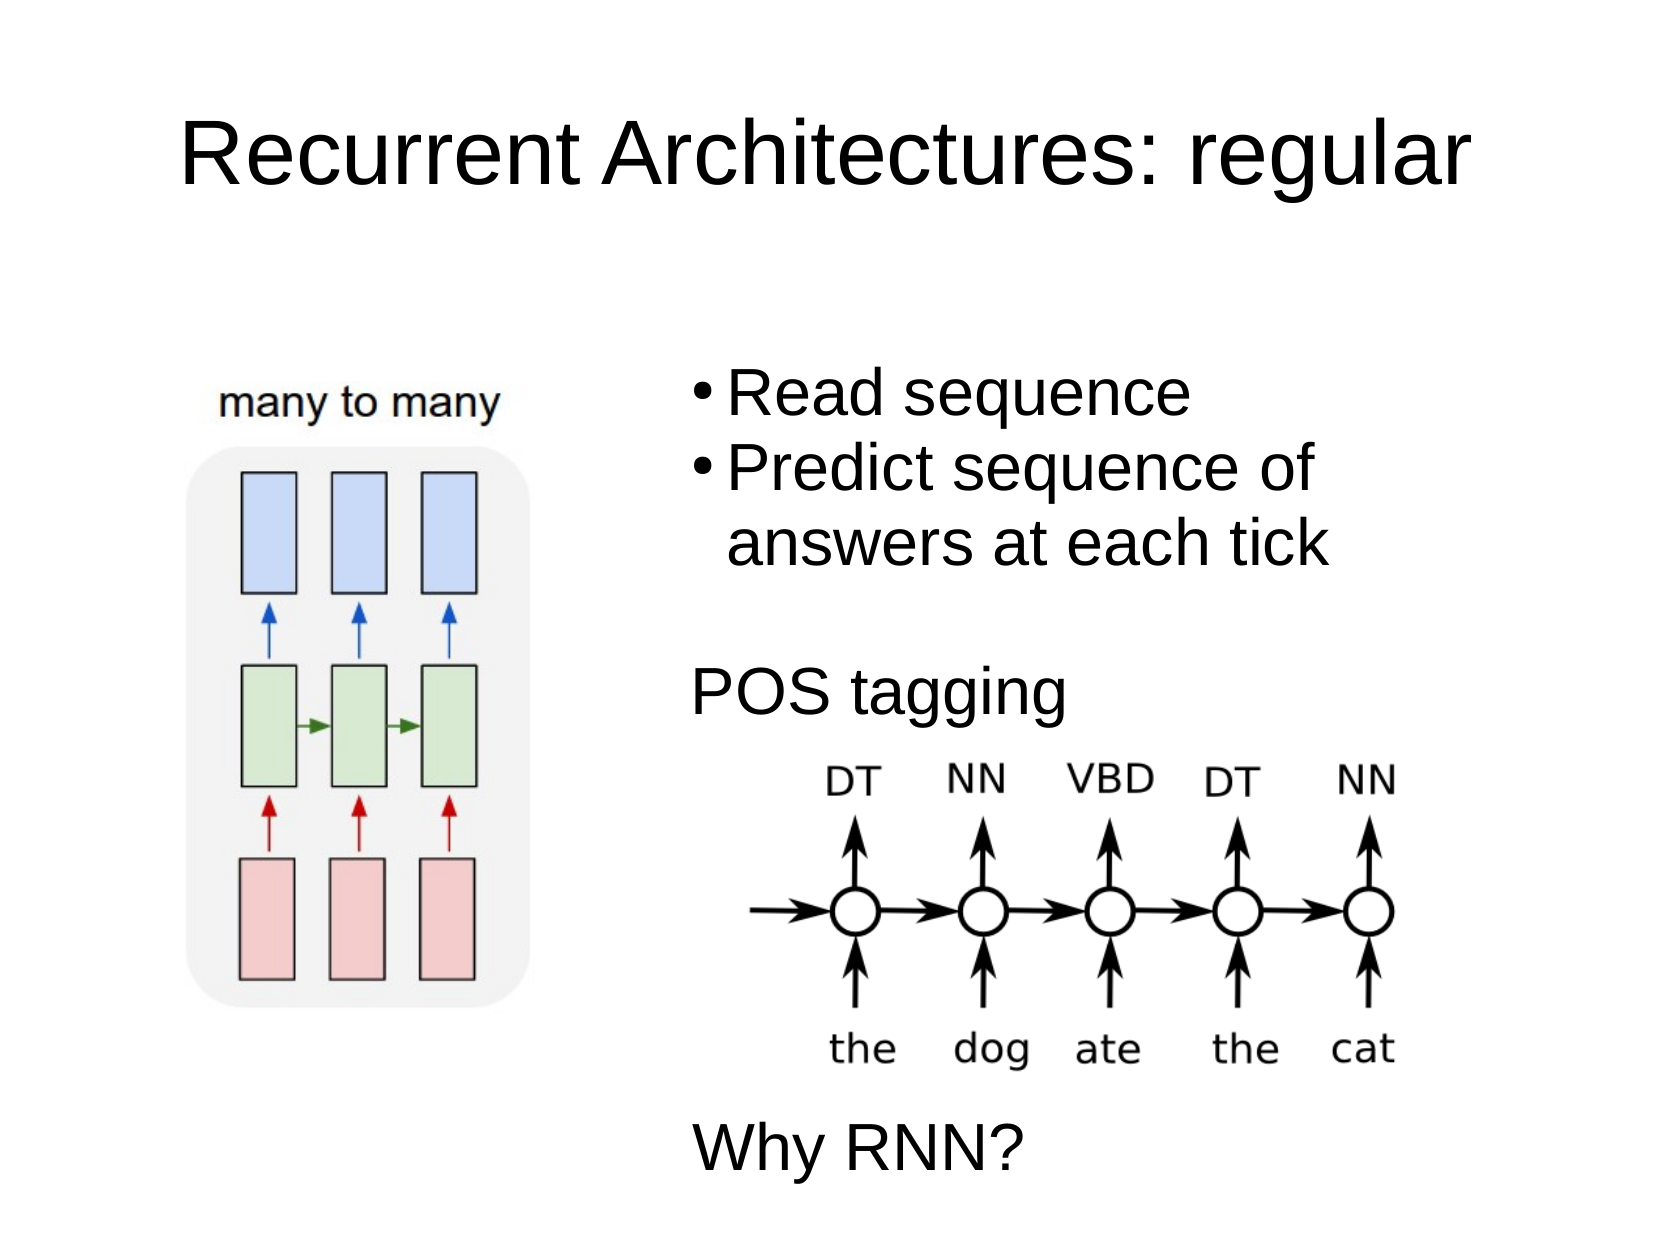

# Recurrent Architectures: regular
Read sequence
Predict sequence of answers at each tick
POS tagging
Why RNN?